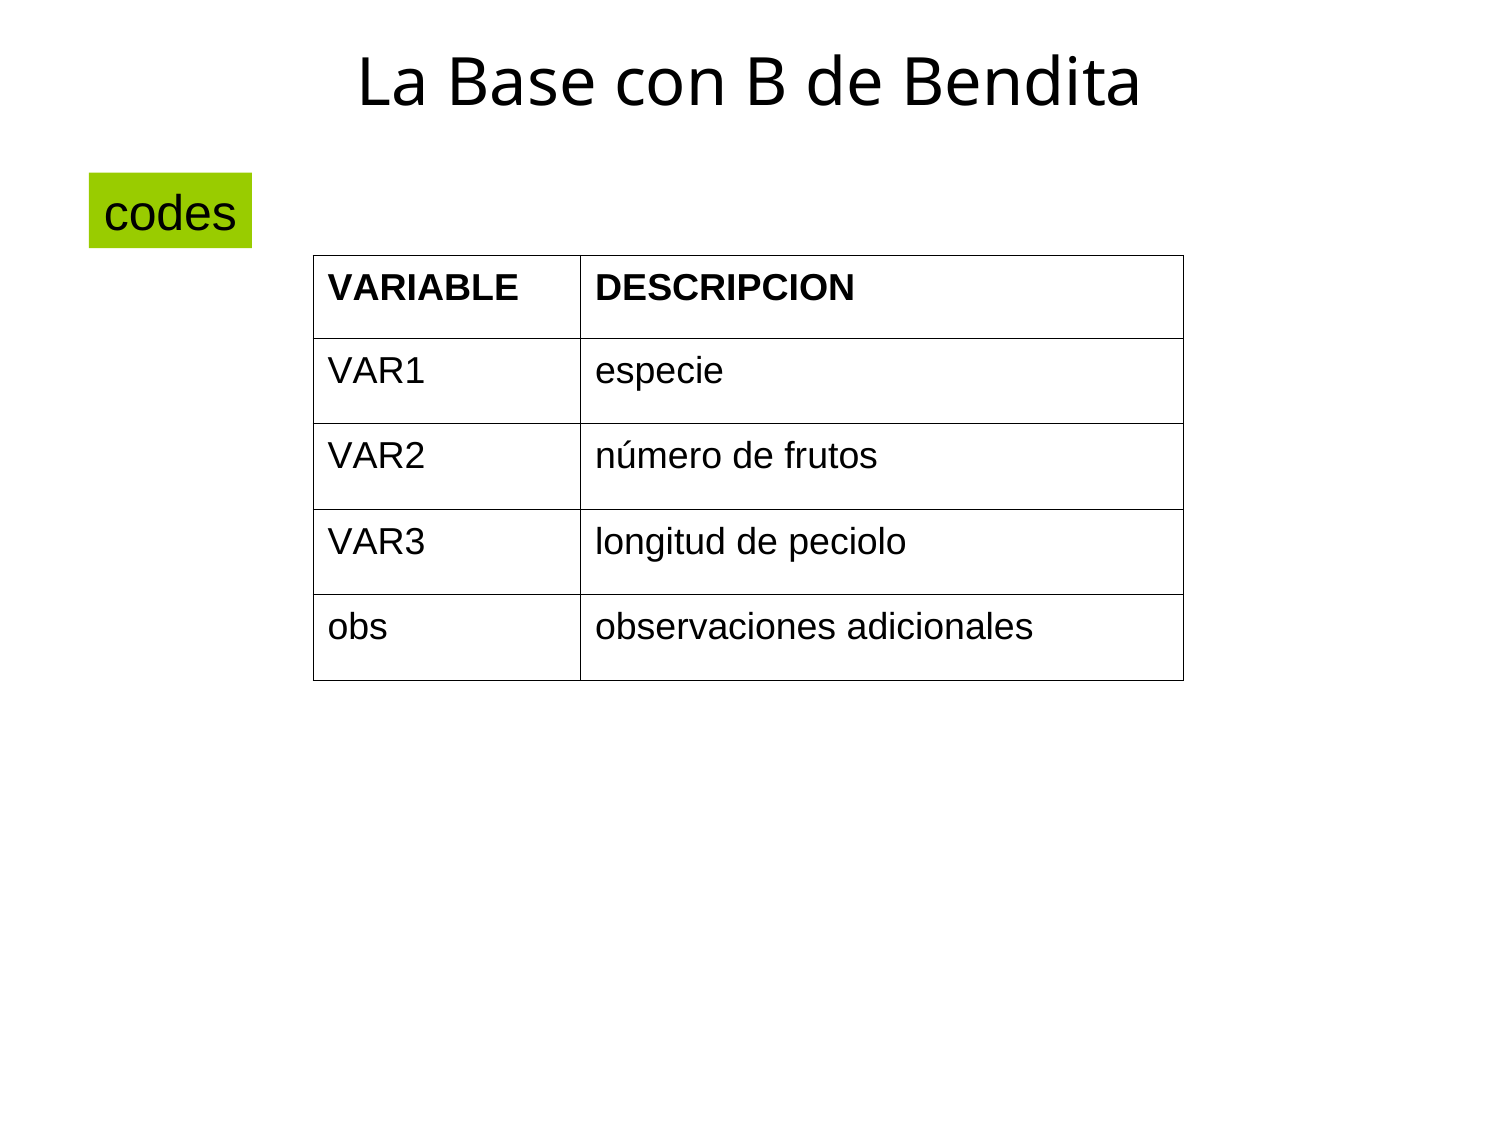

La Base con B de Bendita
codes
| VARIABLE | DESCRIPCION |
| --- | --- |
| VAR1 | especie |
| VAR2 | número de frutos |
| VAR3 | longitud de peciolo |
| obs | observaciones adicionales |